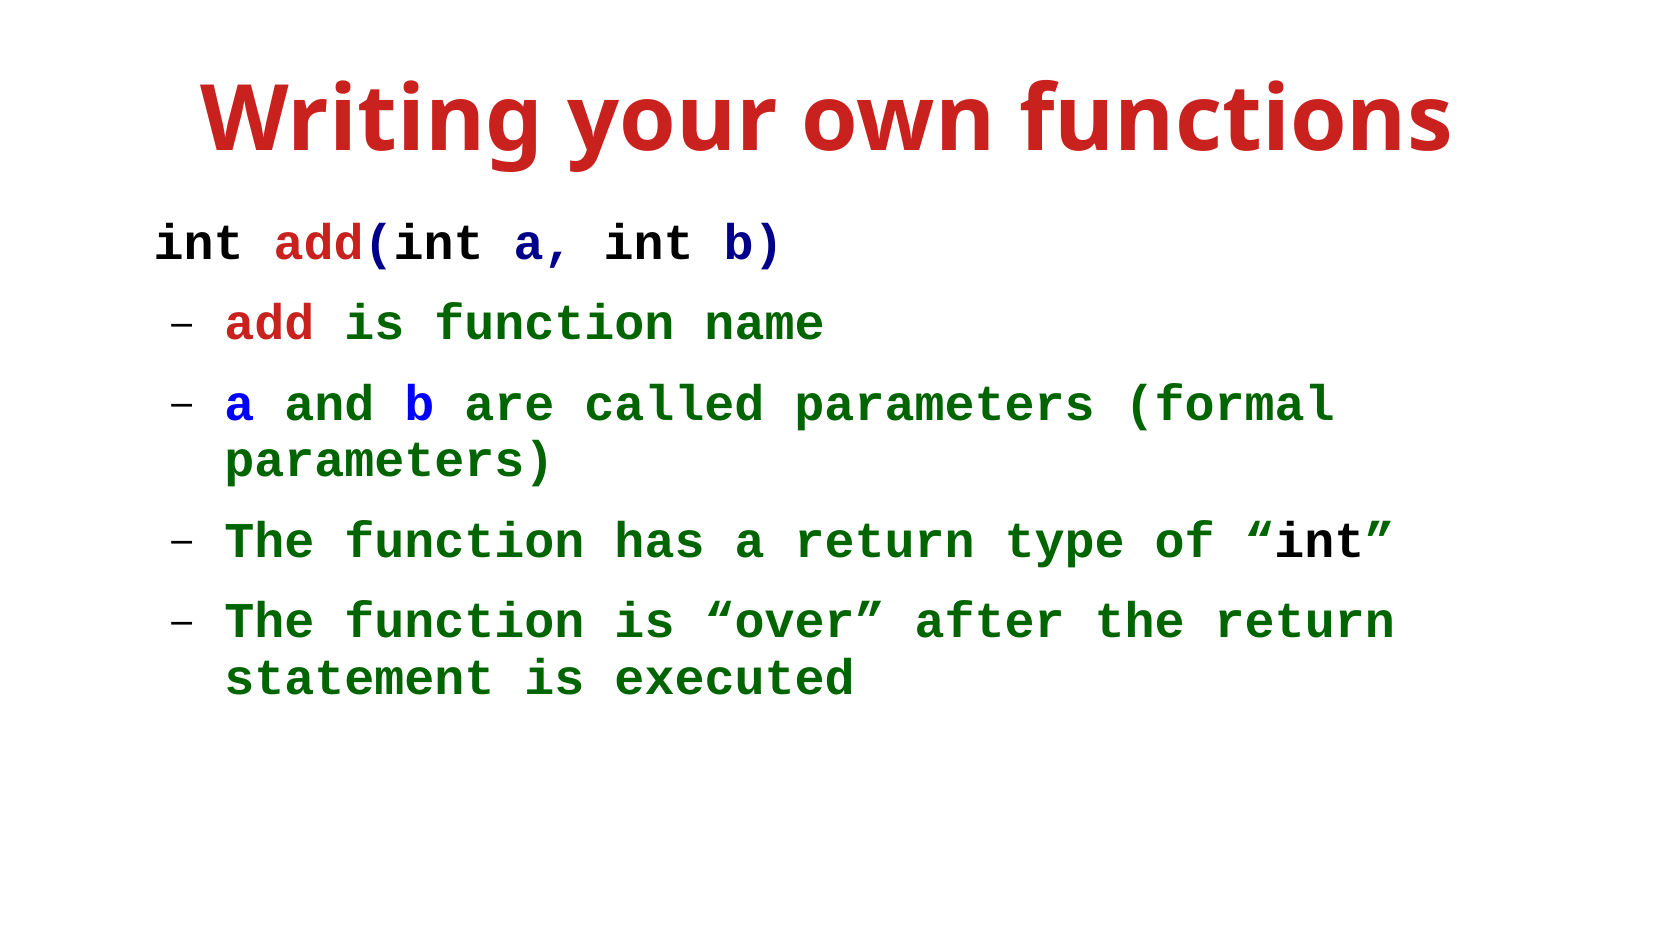

# Writing your own functions
int add(int a, int b)
add is function name
a and b are called parameters (formal parameters)
The function has a return type of “int”
The function is “over” after the return statement is executed